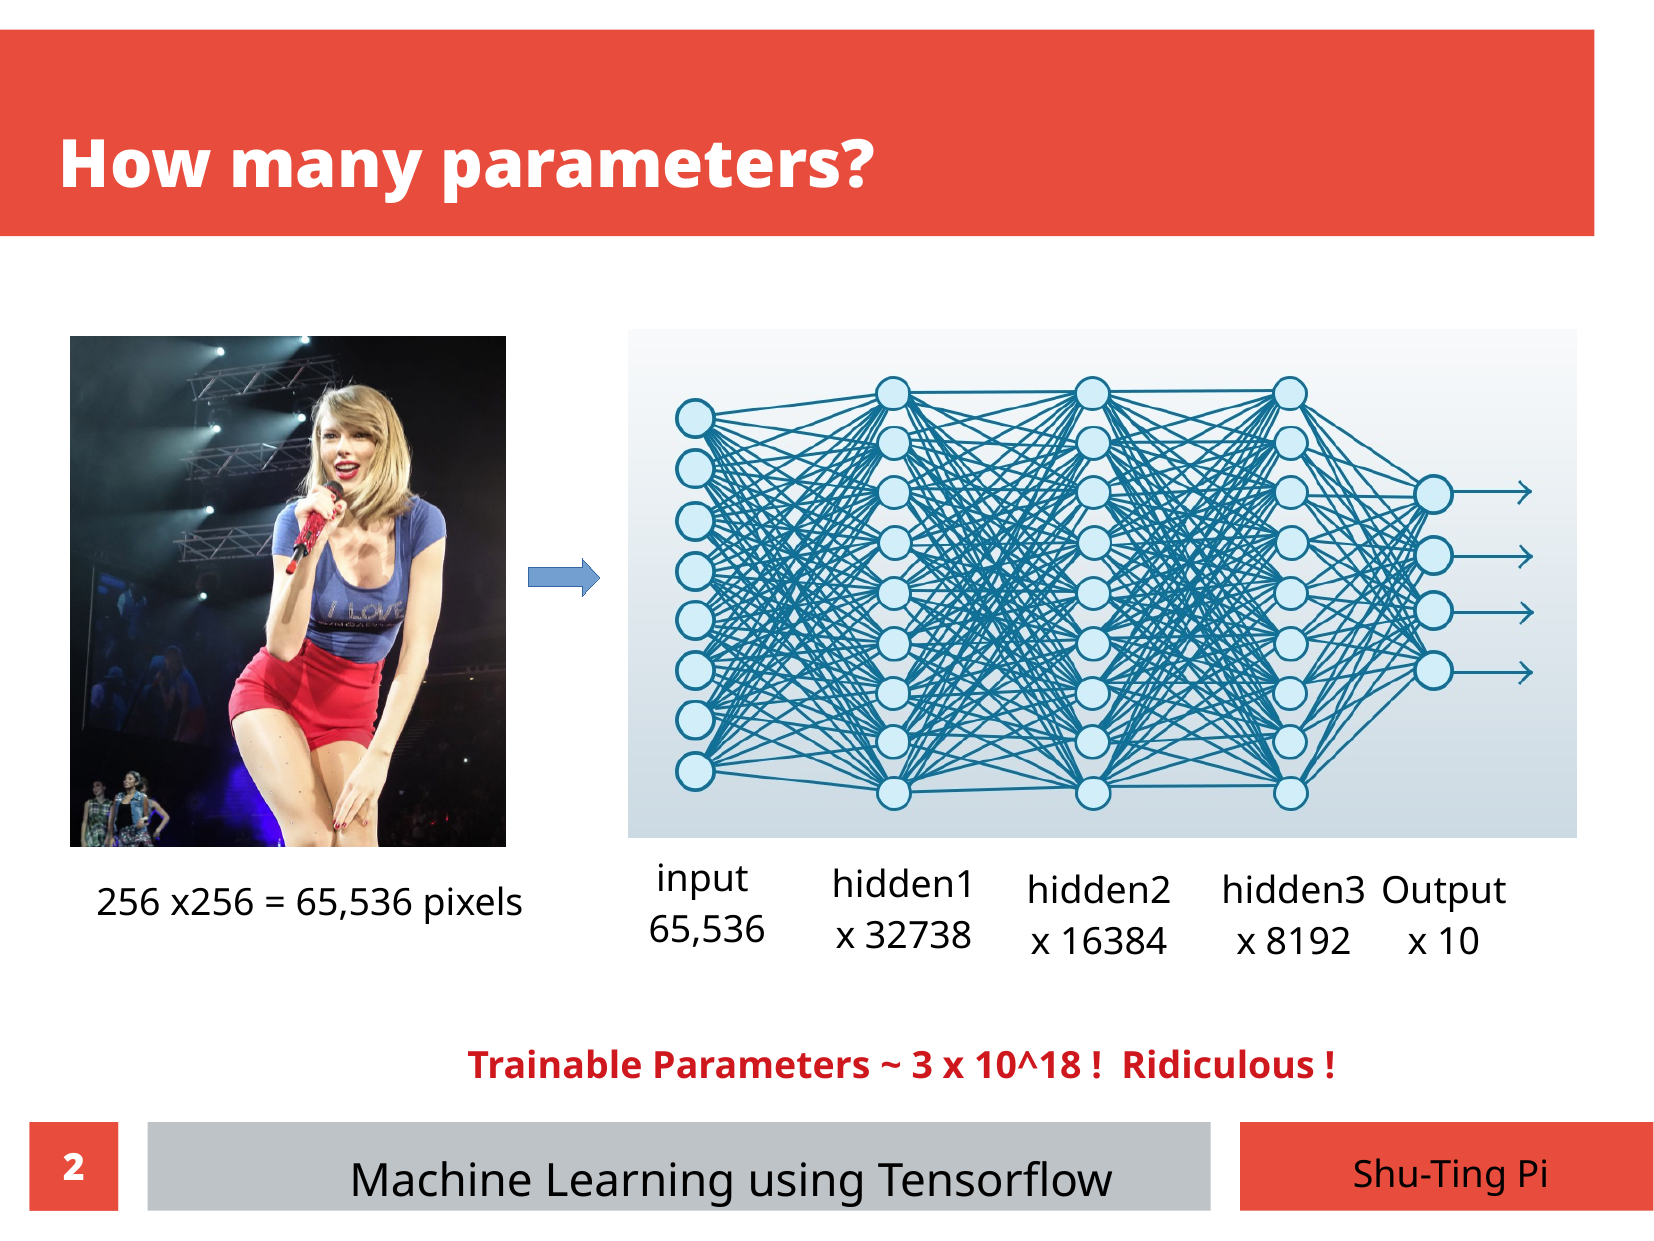

# How many parameters?
input
65,536
hidden1
x 32738
hidden2
x 16384
hidden3
x 8192
Output
x 10
256 x256 = 65,536 pixels
Trainable Parameters ~ 3 x 10^18 ! Ridiculous !
2
Machine Learning using Tensorflow
Shu-Ting Pi